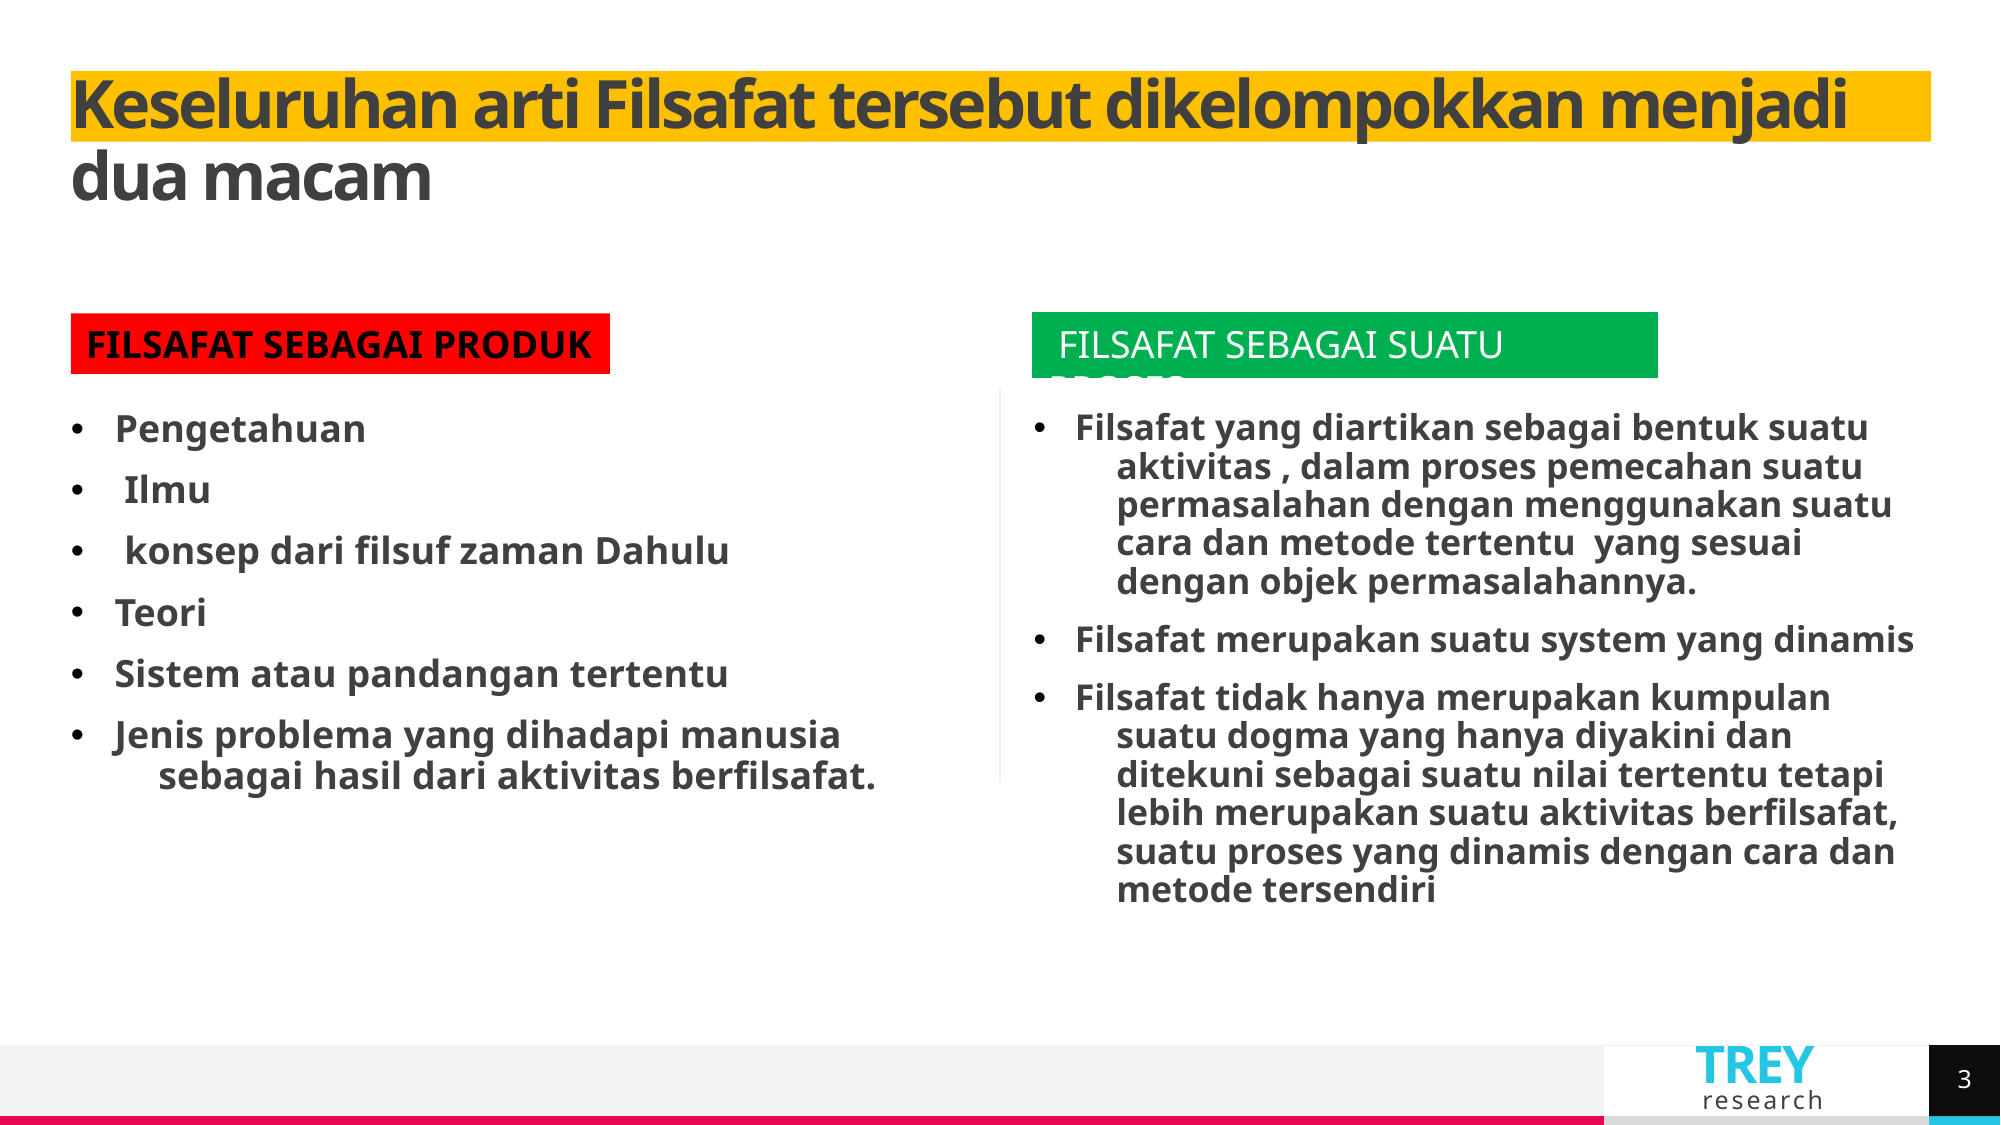

# Keseluruhan arti Filsafat tersebut dikelompokkan menjadi dua macam
FILSAFAT SEBAGAI PRODUK
 FILSAFAT SEBAGAI SUATU PROSES
Pengetahuan
 Ilmu
 konsep dari filsuf zaman Dahulu
Teori
Sistem atau pandangan tertentu
Jenis problema yang dihadapi manusia sebagai hasil dari aktivitas berfilsafat.
Filsafat yang diartikan sebagai bentuk suatu aktivitas , dalam proses pemecahan suatu permasalahan dengan menggunakan suatu cara dan metode tertentu yang sesuai dengan objek permasalahannya.
Filsafat merupakan suatu system yang dinamis
Filsafat tidak hanya merupakan kumpulan suatu dogma yang hanya diyakini dan ditekuni sebagai suatu nilai tertentu tetapi lebih merupakan suatu aktivitas berfilsafat, suatu proses yang dinamis dengan cara dan metode tersendiri
3